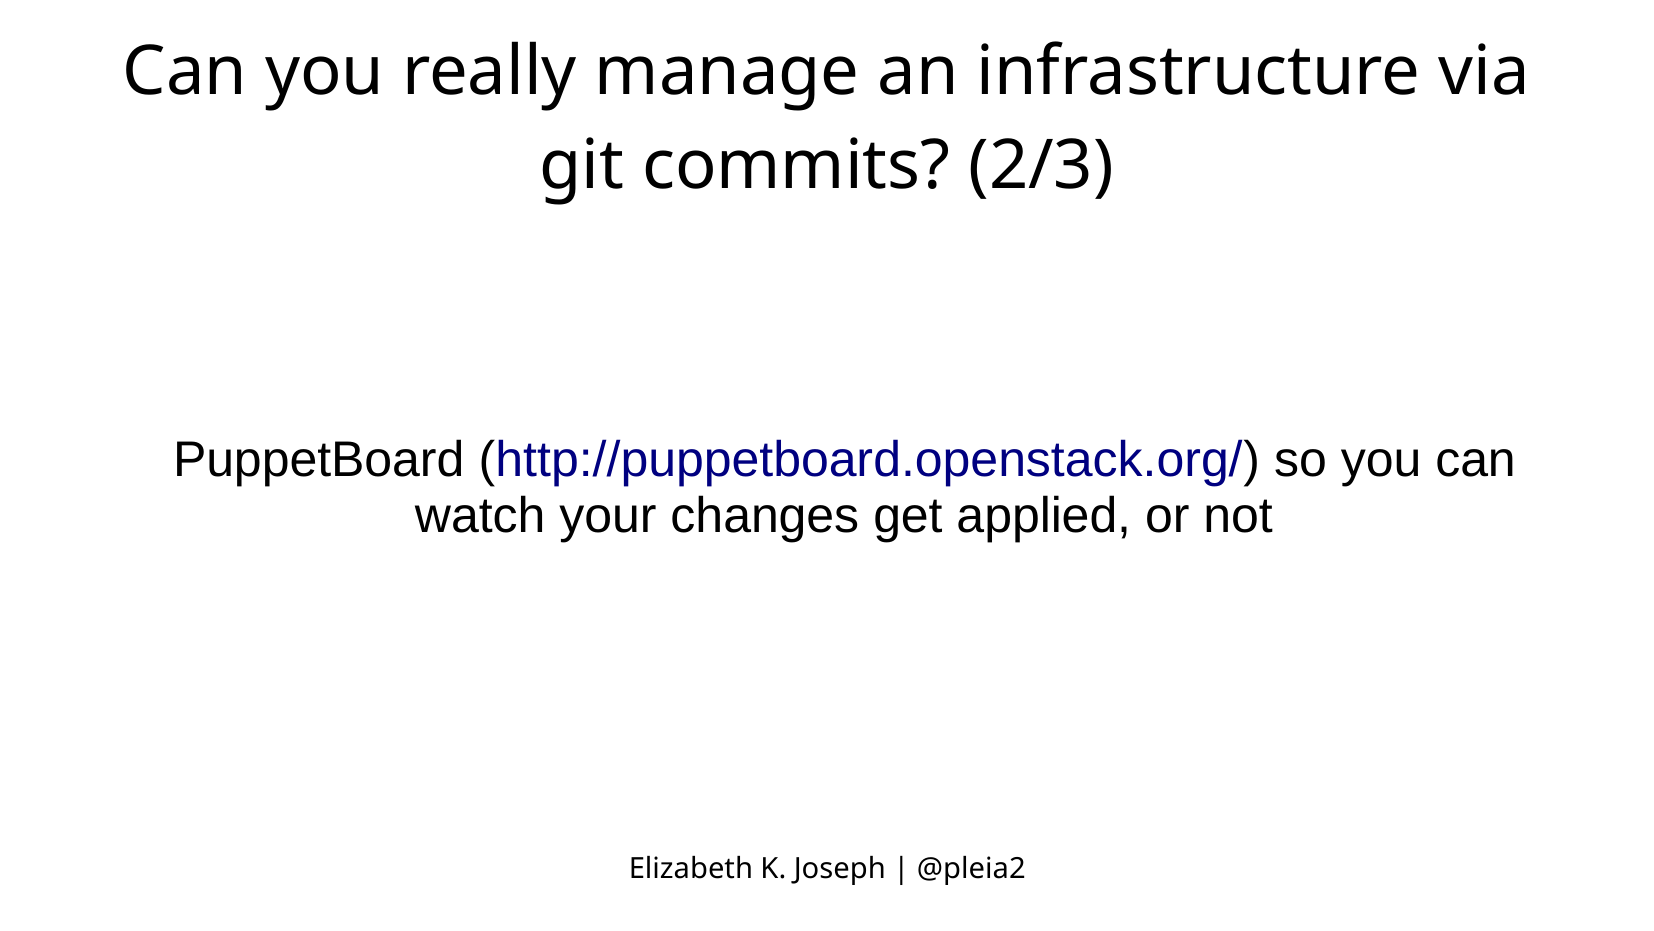

# Can you really manage an infrastructure via git commits? (2/3)
PuppetBoard (http://puppetboard.openstack.org/) so you can watch your changes get applied, or not
Elizabeth K. Joseph | @pleia2